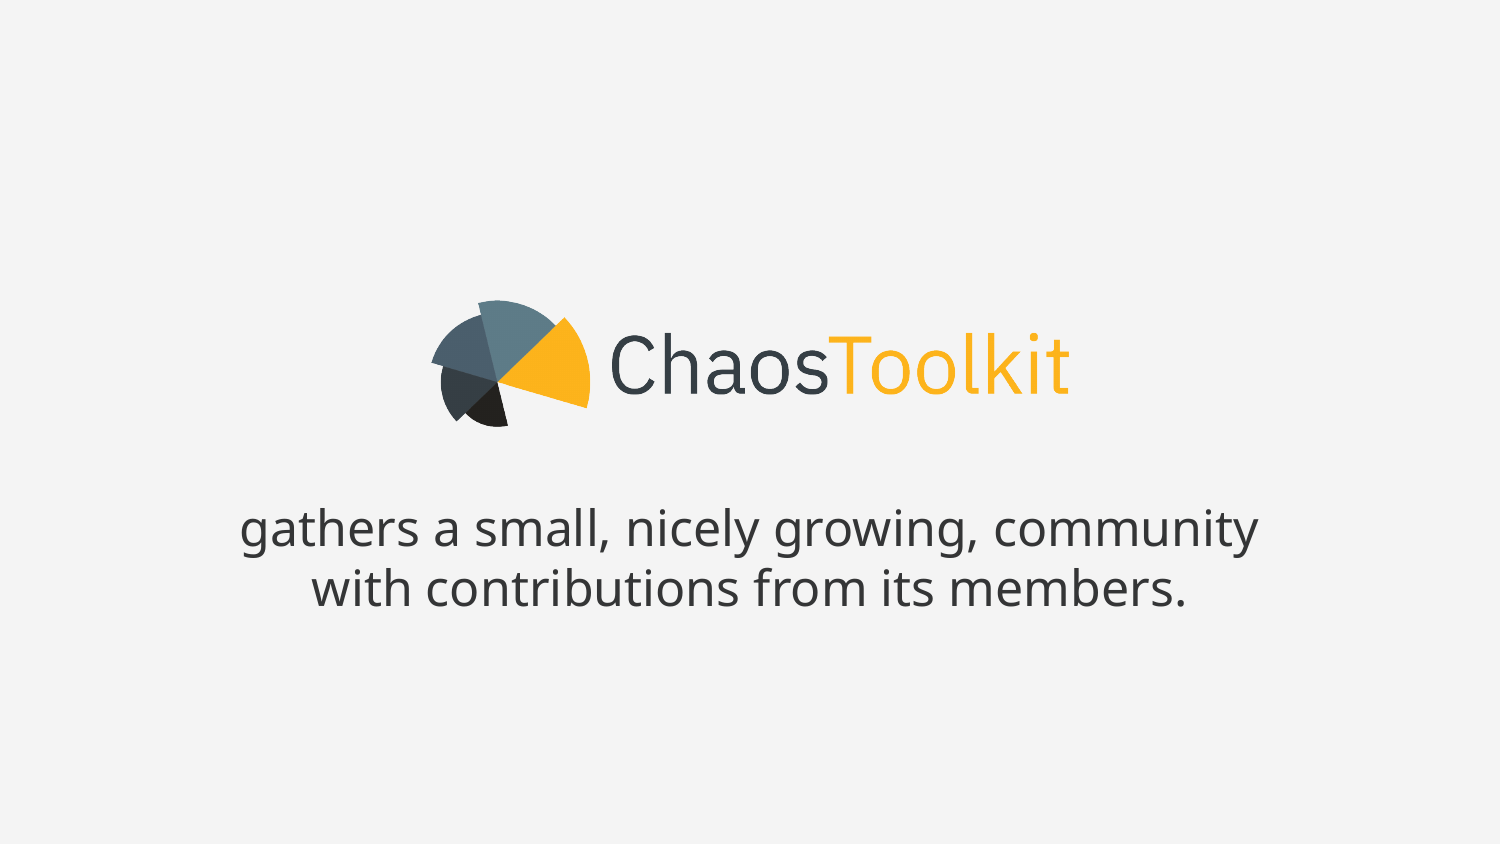

# gathers a small, nicely growing, community with contributions from its members.